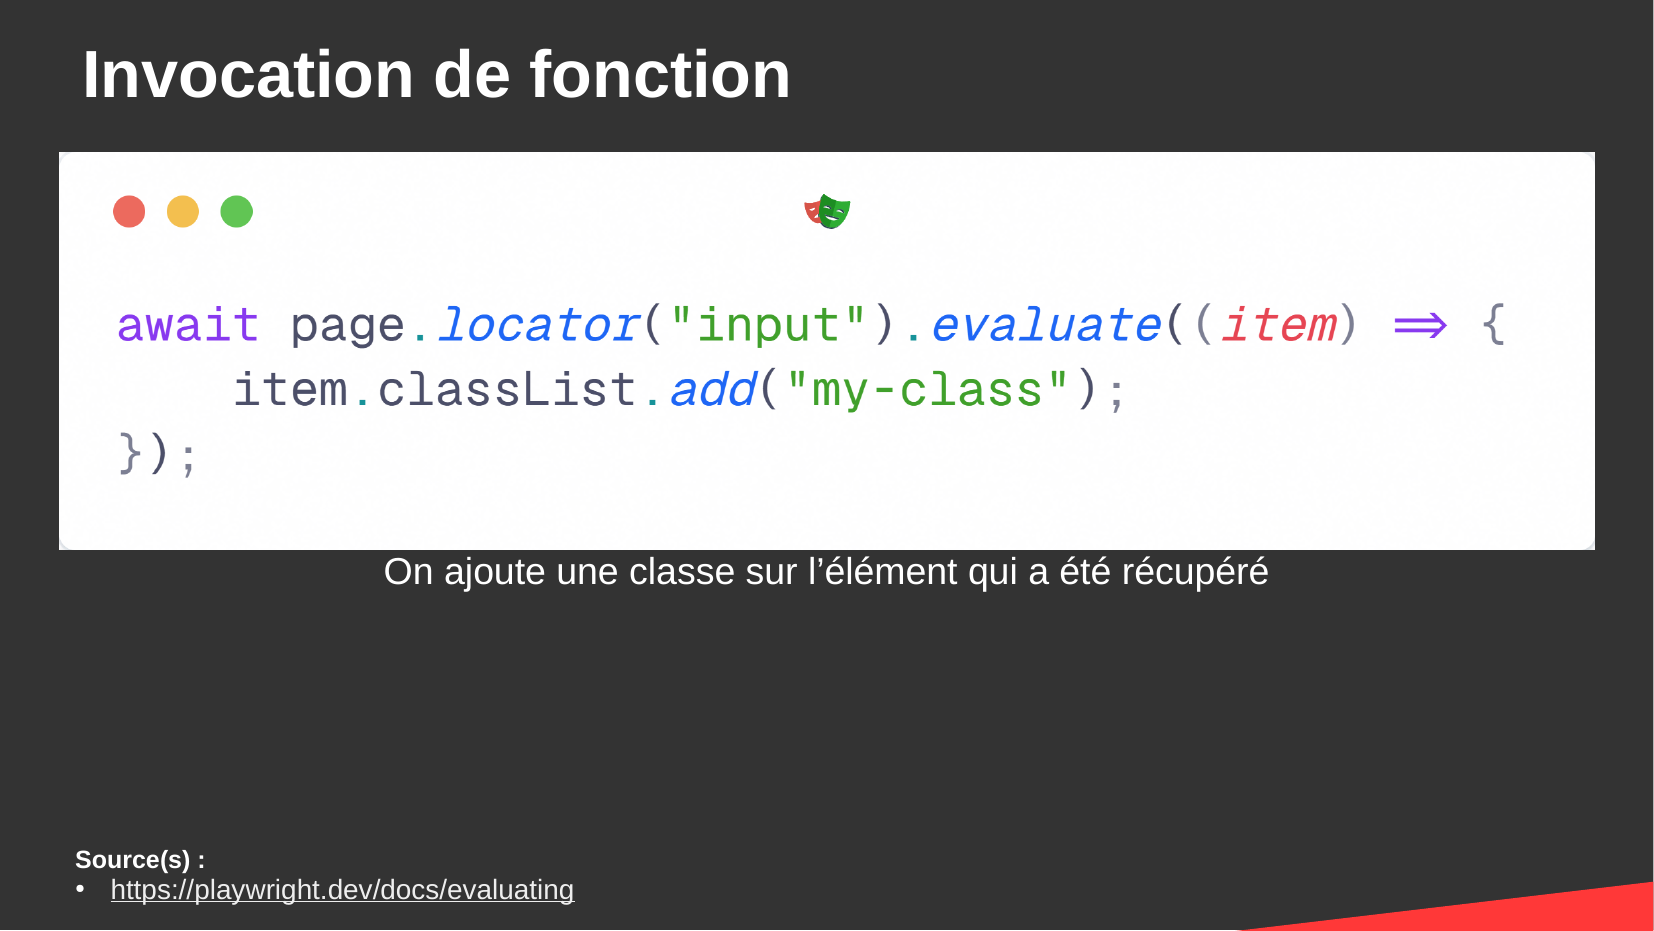

# Invocation de fonction
On ajoute une classe sur l’élément qui a été récupéré
Source(s) :
https://playwright.dev/docs/evaluating